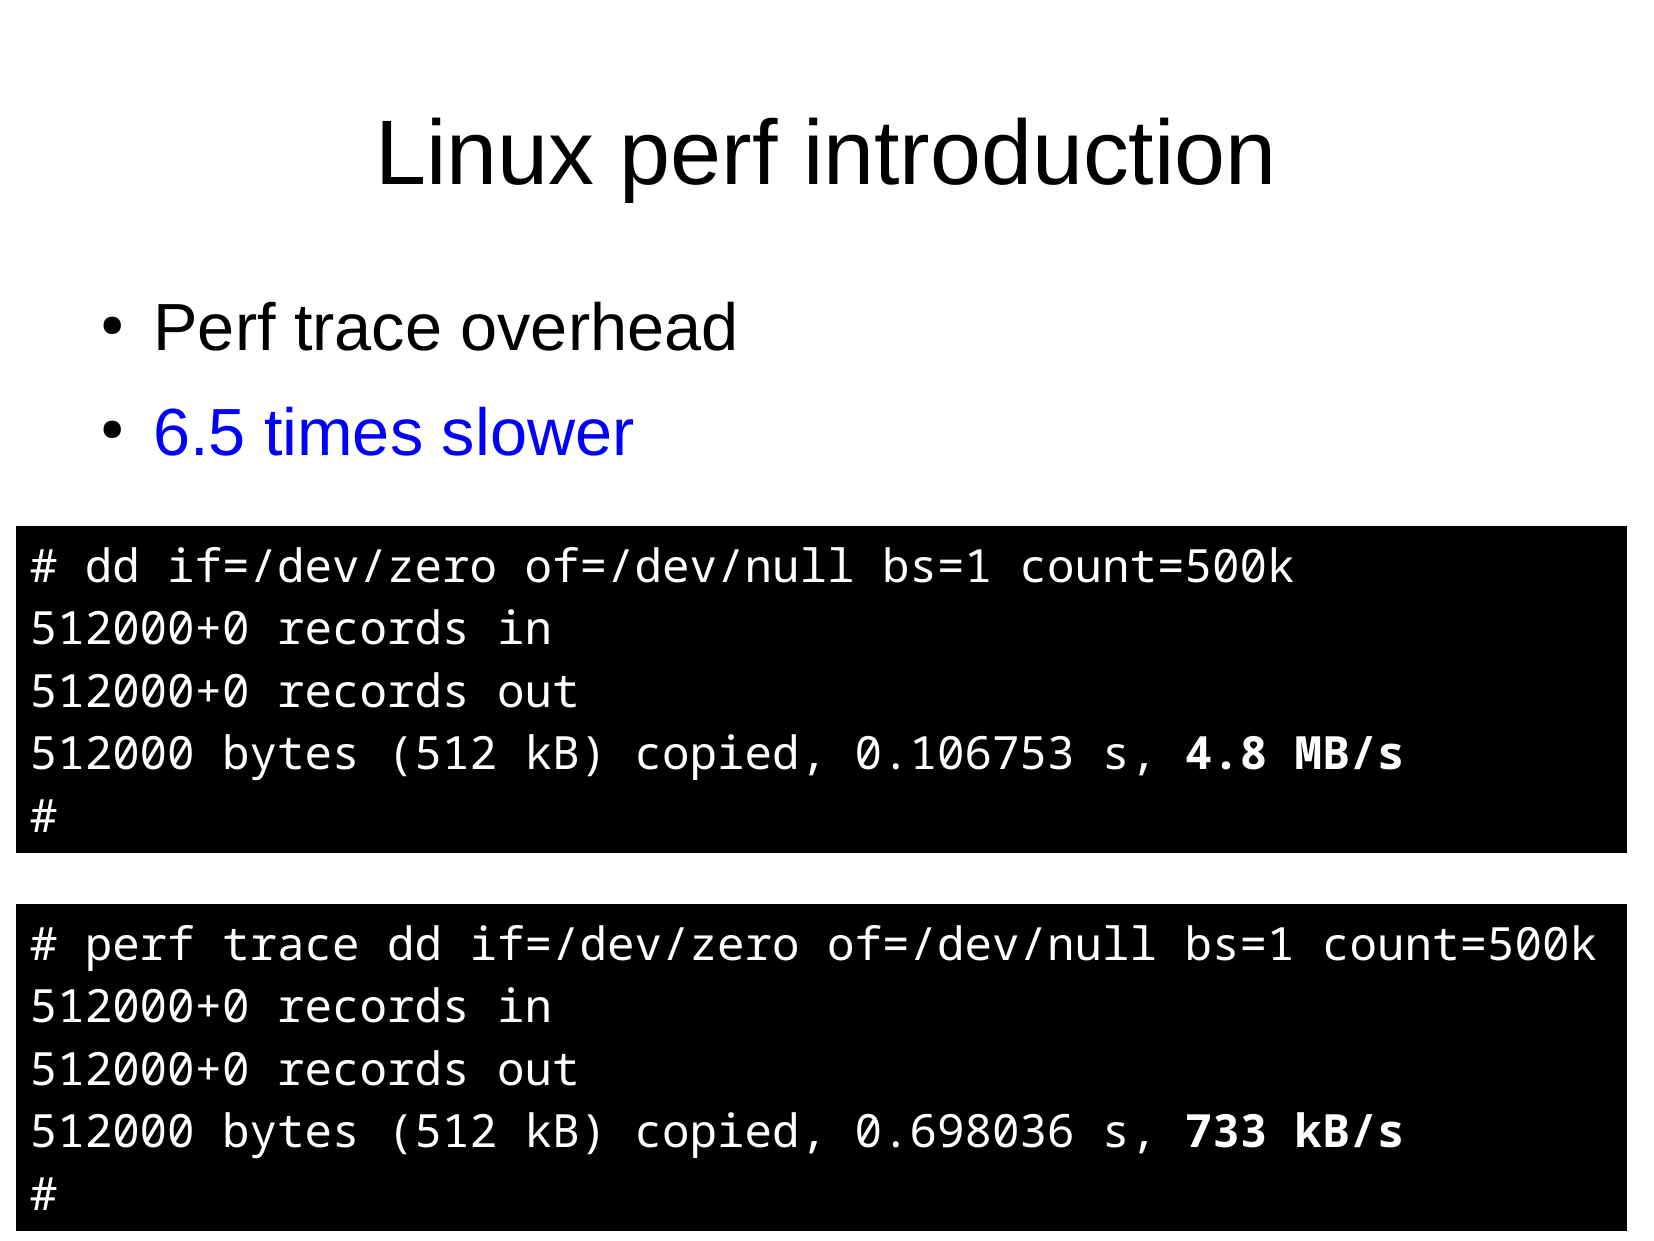

# Linux perf introduction
Perf trace overhead
6.5 times slower
| # dd if=/dev/zero of=/dev/null bs=1 count=500k 512000+0 records in 512000+0 records out 512000 bytes (512 kB) copied, 0.106753 s, 4.8 MB/s # |
| --- |
| # perf trace dd if=/dev/zero of=/dev/null bs=1 count=500k 512000+0 records in 512000+0 records out 512000 bytes (512 kB) copied, 0.698036 s, 733 kB/s # |
| --- |